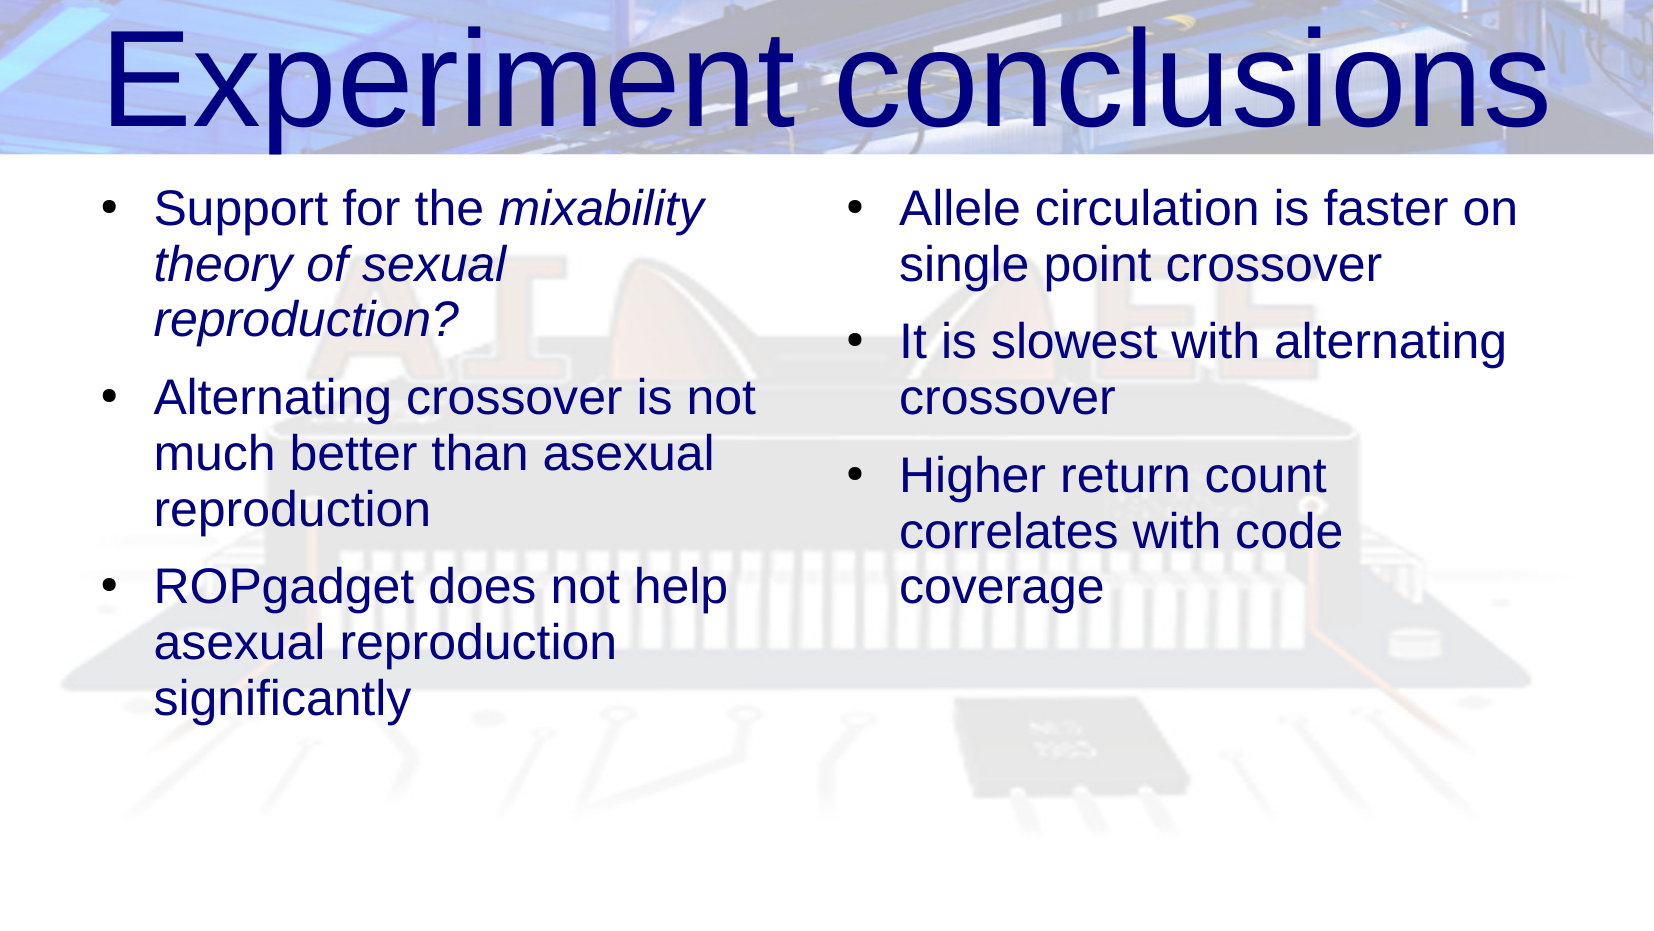

# Experiment conclusions
Support for the mixability theory of sexual reproduction?
Alternating crossover is not much better than asexual reproduction
ROPgadget does not help asexual reproduction significantly
Allele circulation is faster on single point crossover
It is slowest with alternating crossover
Higher return count correlates with code coverage